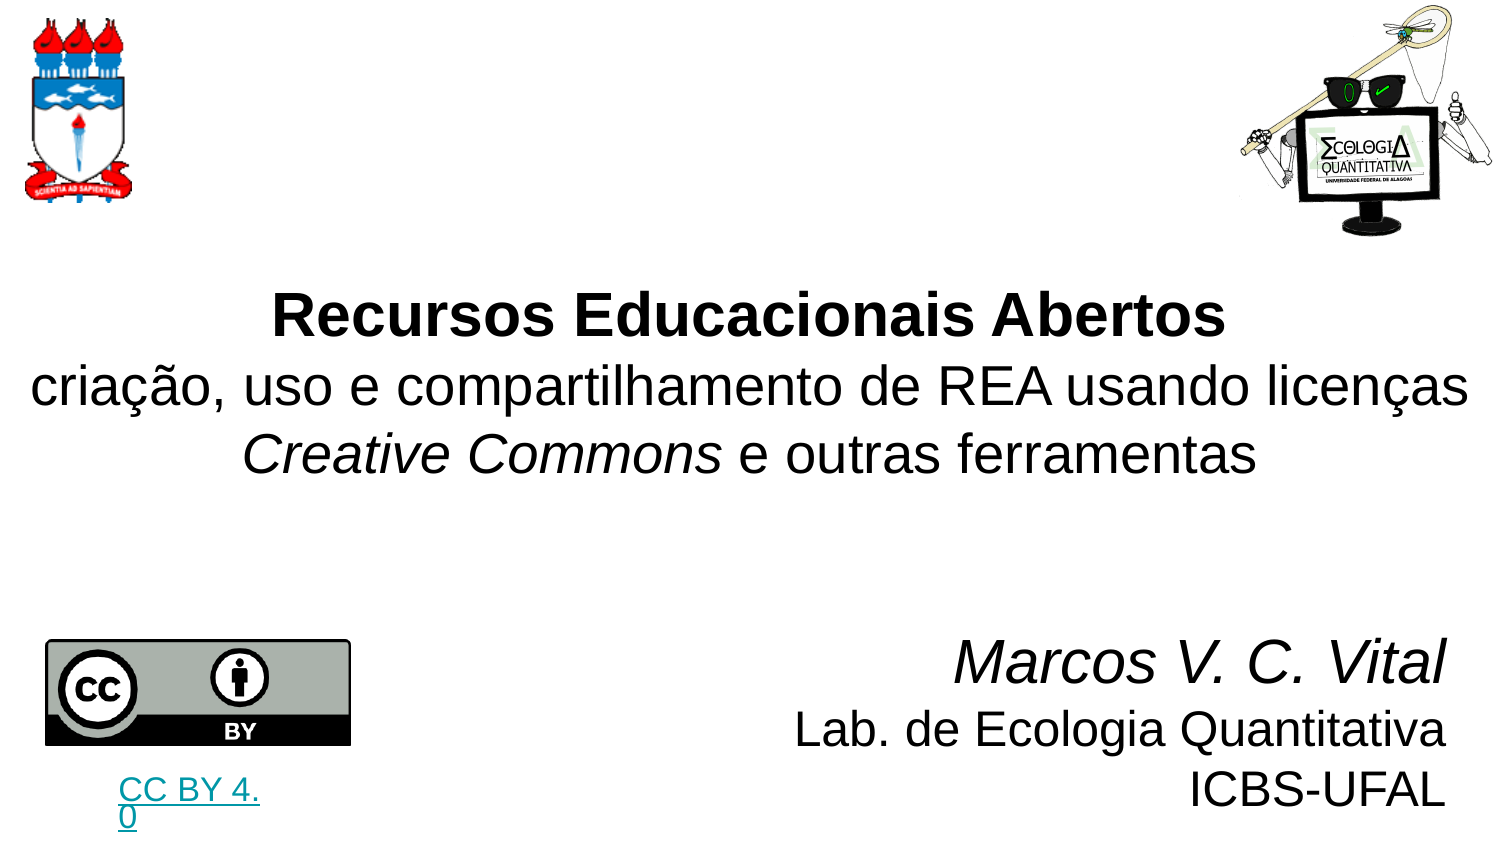

Recursos Educacionais Abertos
criação, uso e compartilhamento de REA usando licenças Creative Commons e outras ferramentas
Marcos V. C. Vital
Lab. de Ecologia Quantitativa
ICBS-UFAL
# CC BY 4.0